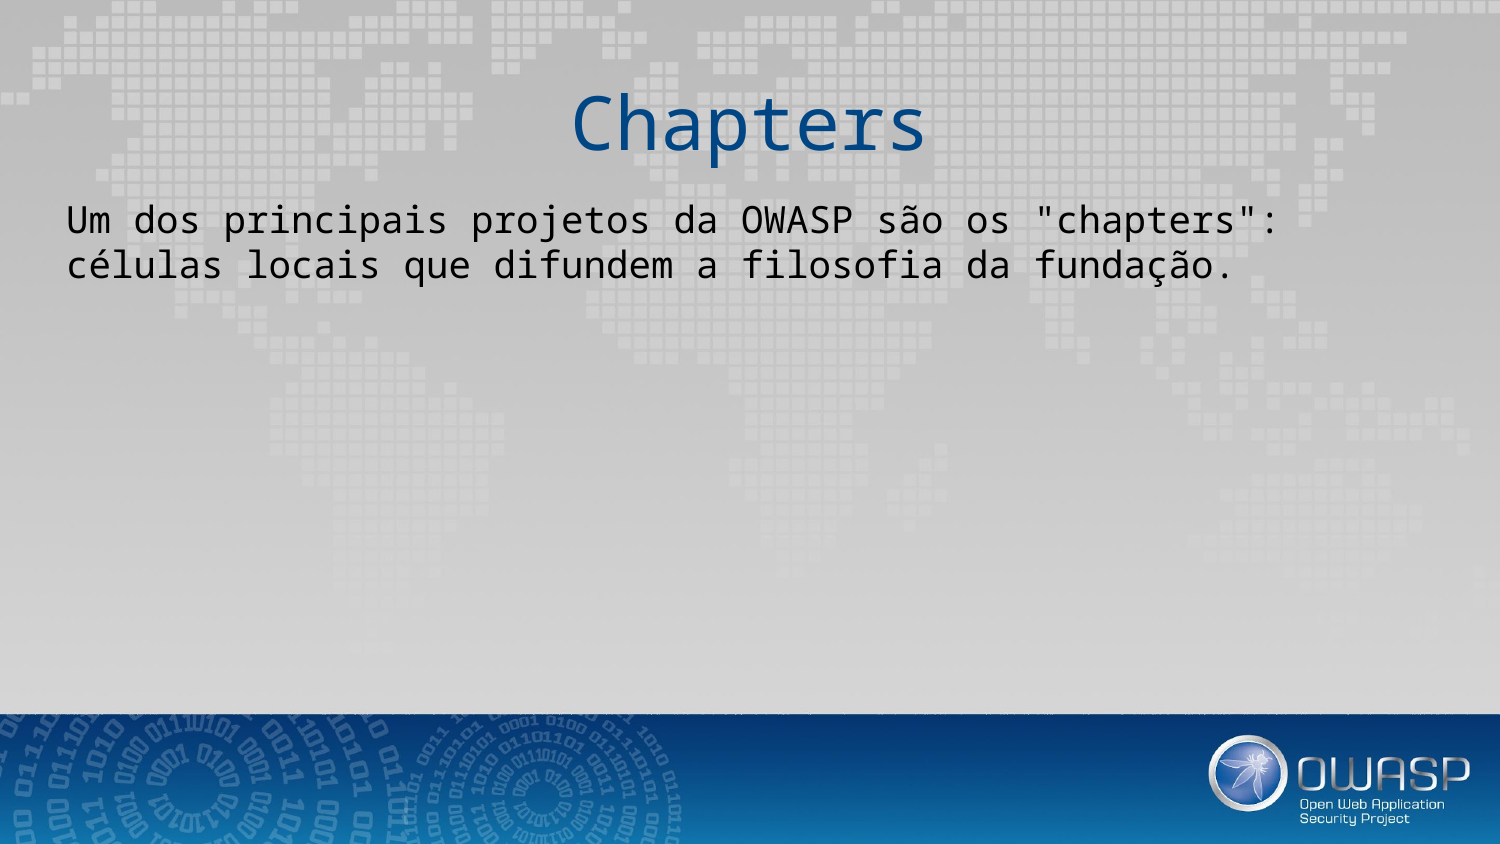

# Chapters
Um dos principais projetos da OWASP são os "chapters": células locais que difundem a filosofia da fundação.